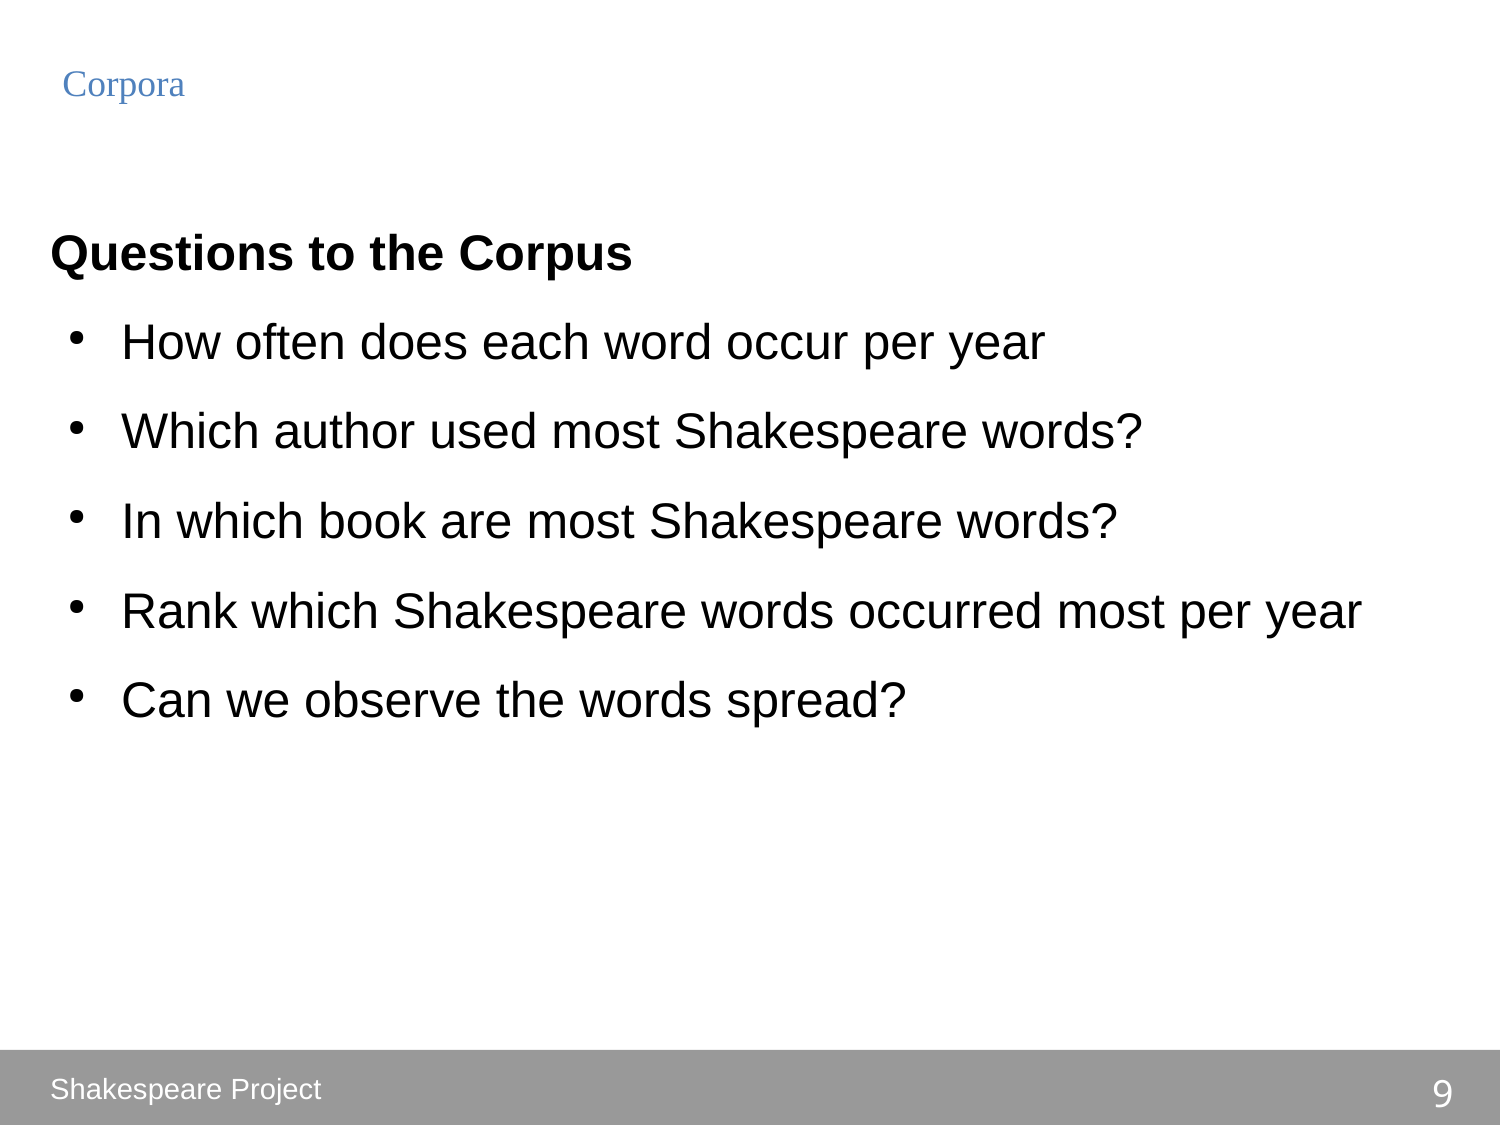

# Corpora
Questions to the Corpus
How often does each word occur per year
Which author used most Shakespeare words?
In which book are most Shakespeare words?
Rank which Shakespeare words occurred most per year
Can we observe the words spread?
Shakespeare Project